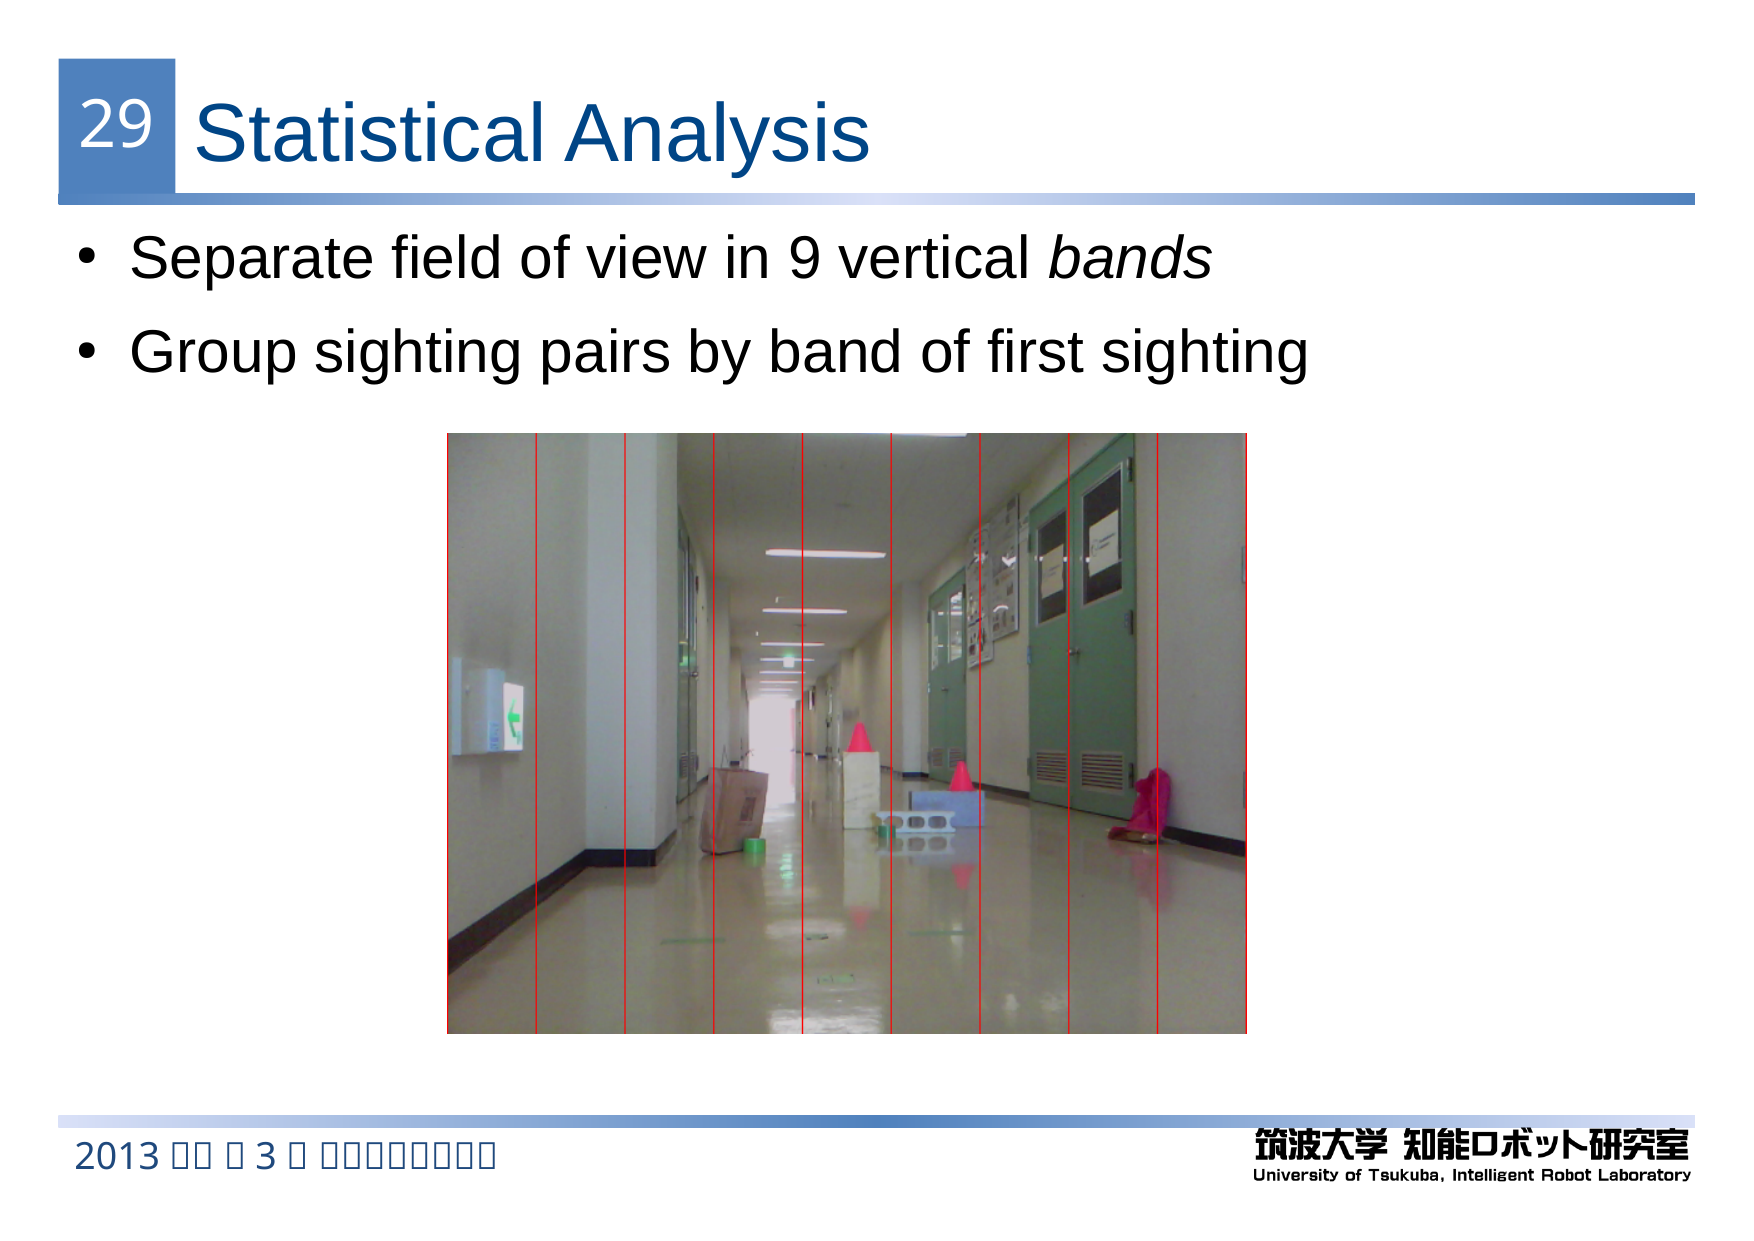

# Statistical Analysis
Separate field of view in 9 vertical bands
Group sighting pairs by band of first sighting